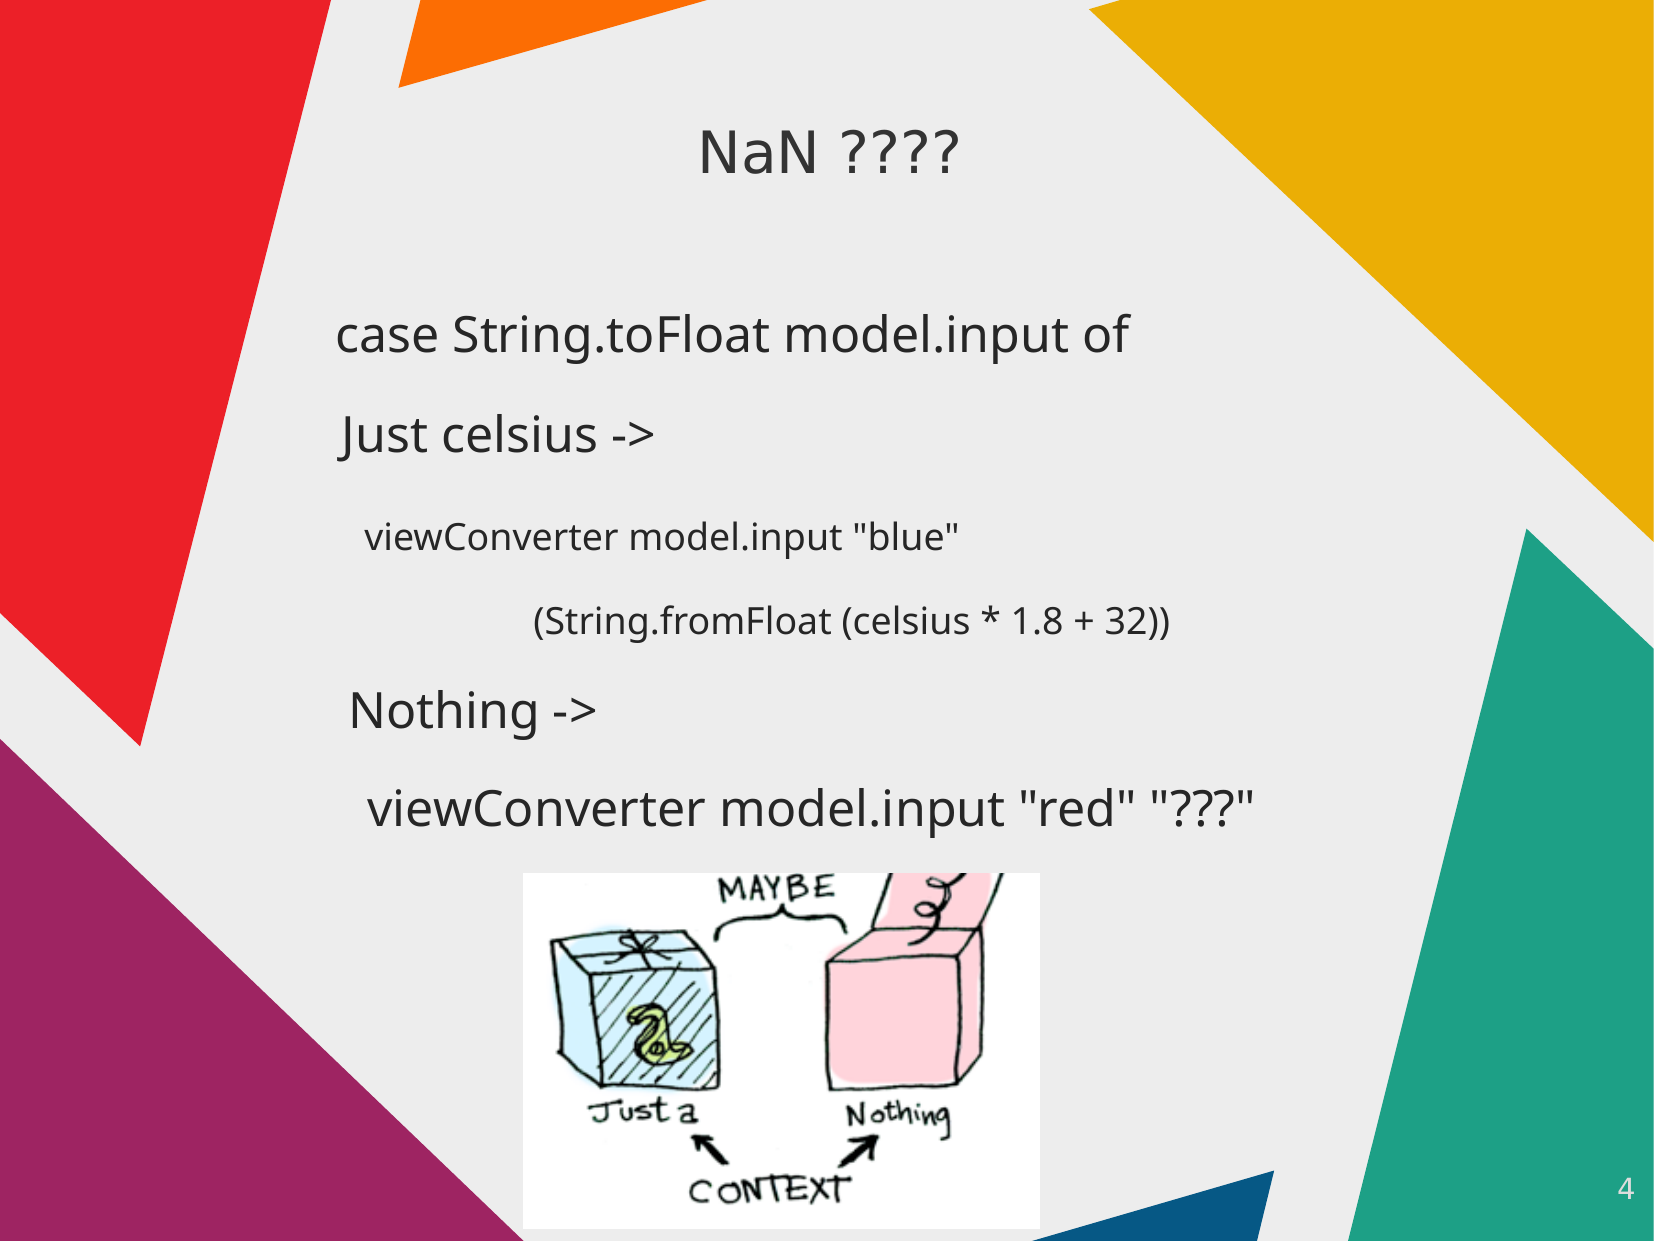

# NaN ????
 case String.toFloat model.input of
 Just celsius ->
 viewConverter model.input "blue"
 (String.fromFloat (celsius * 1.8 + 32))
 Nothing ->
 viewConverter model.input "red" "???"
4